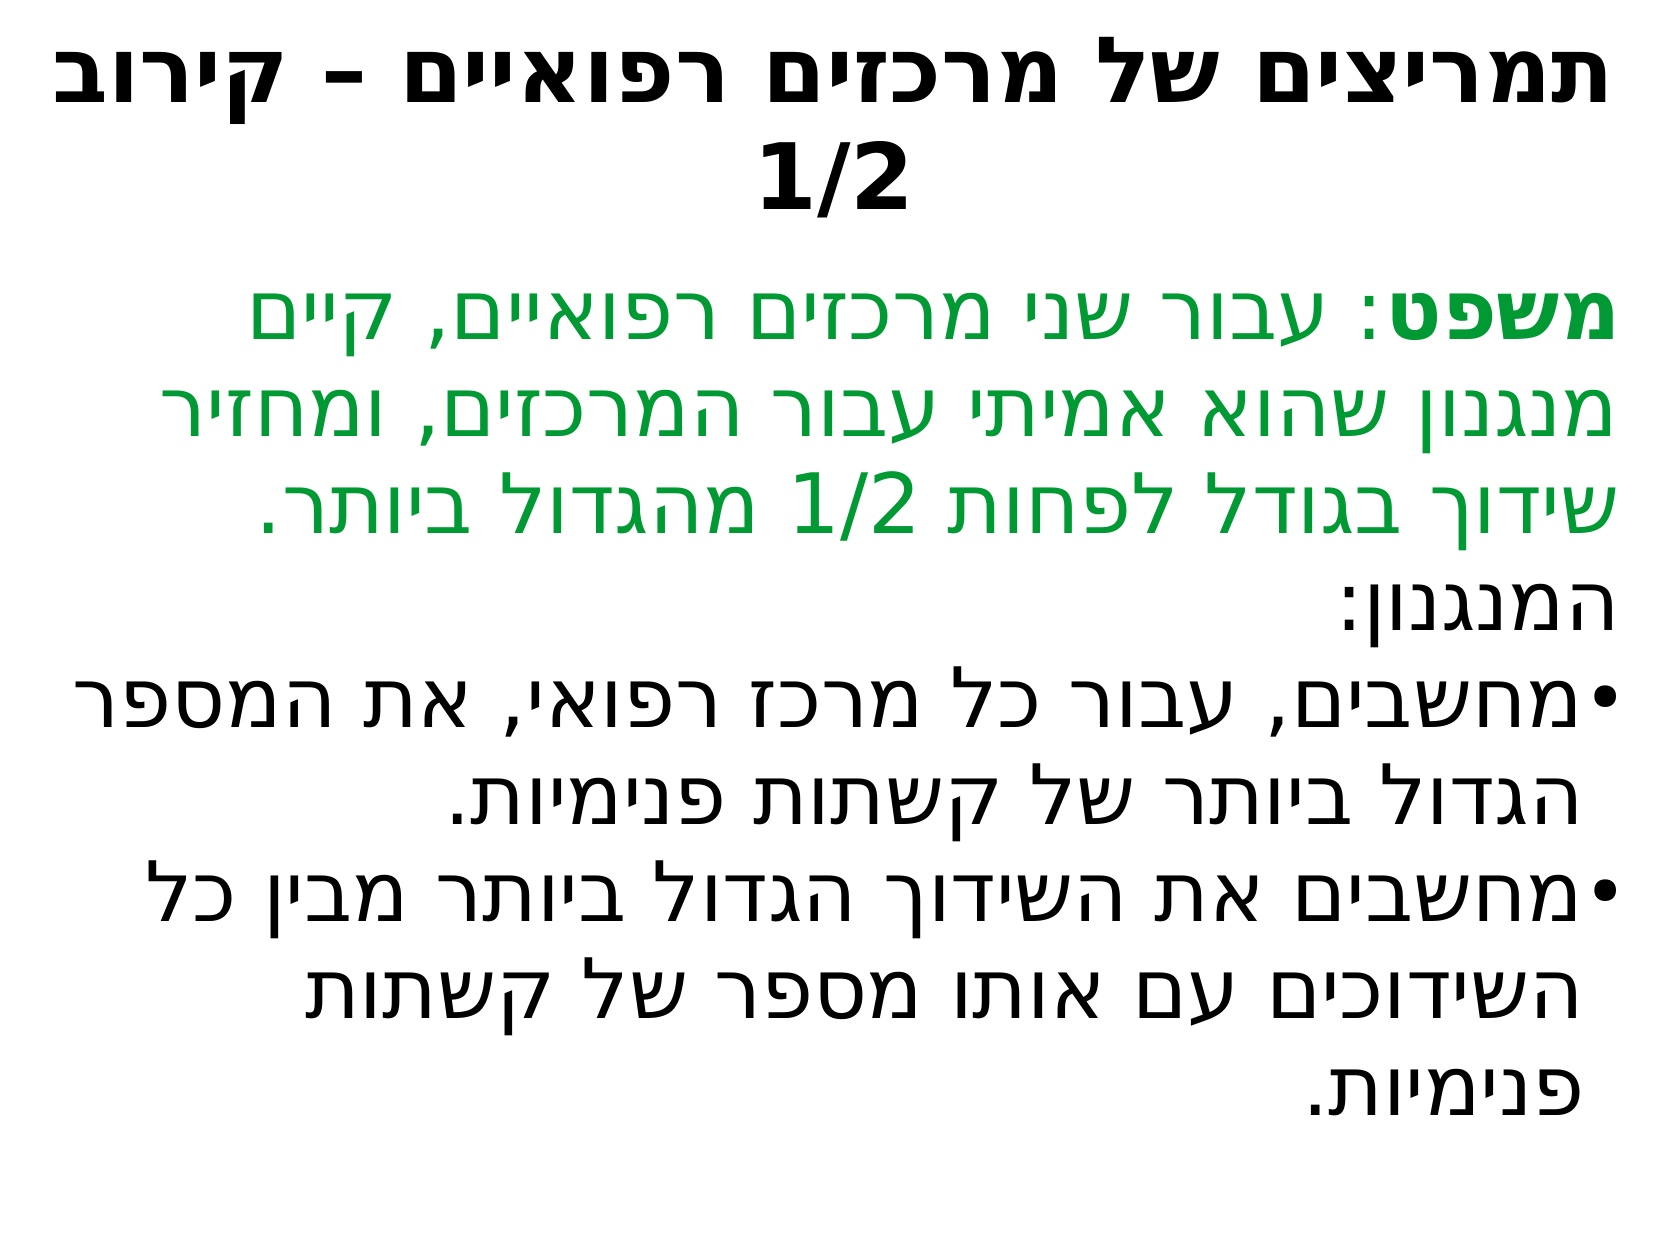

# תמריצים של מרכזים רפואיים – קירוב 1/2
משפט: עבור שני מרכזים רפואיים, קיים מנגנון שהוא אמיתי עבור המרכזים, ומחזיר שידוך בגודל לפחות 1/2 מהגדול ביותר.
המנגנון:
מחשבים, עבור כל מרכז רפואי, את המספר הגדול ביותר של קשתות פנימיות.
מחשבים את השידוך הגדול ביותר מבין כל השידוכים עם אותו מספר של קשתות פנימיות.